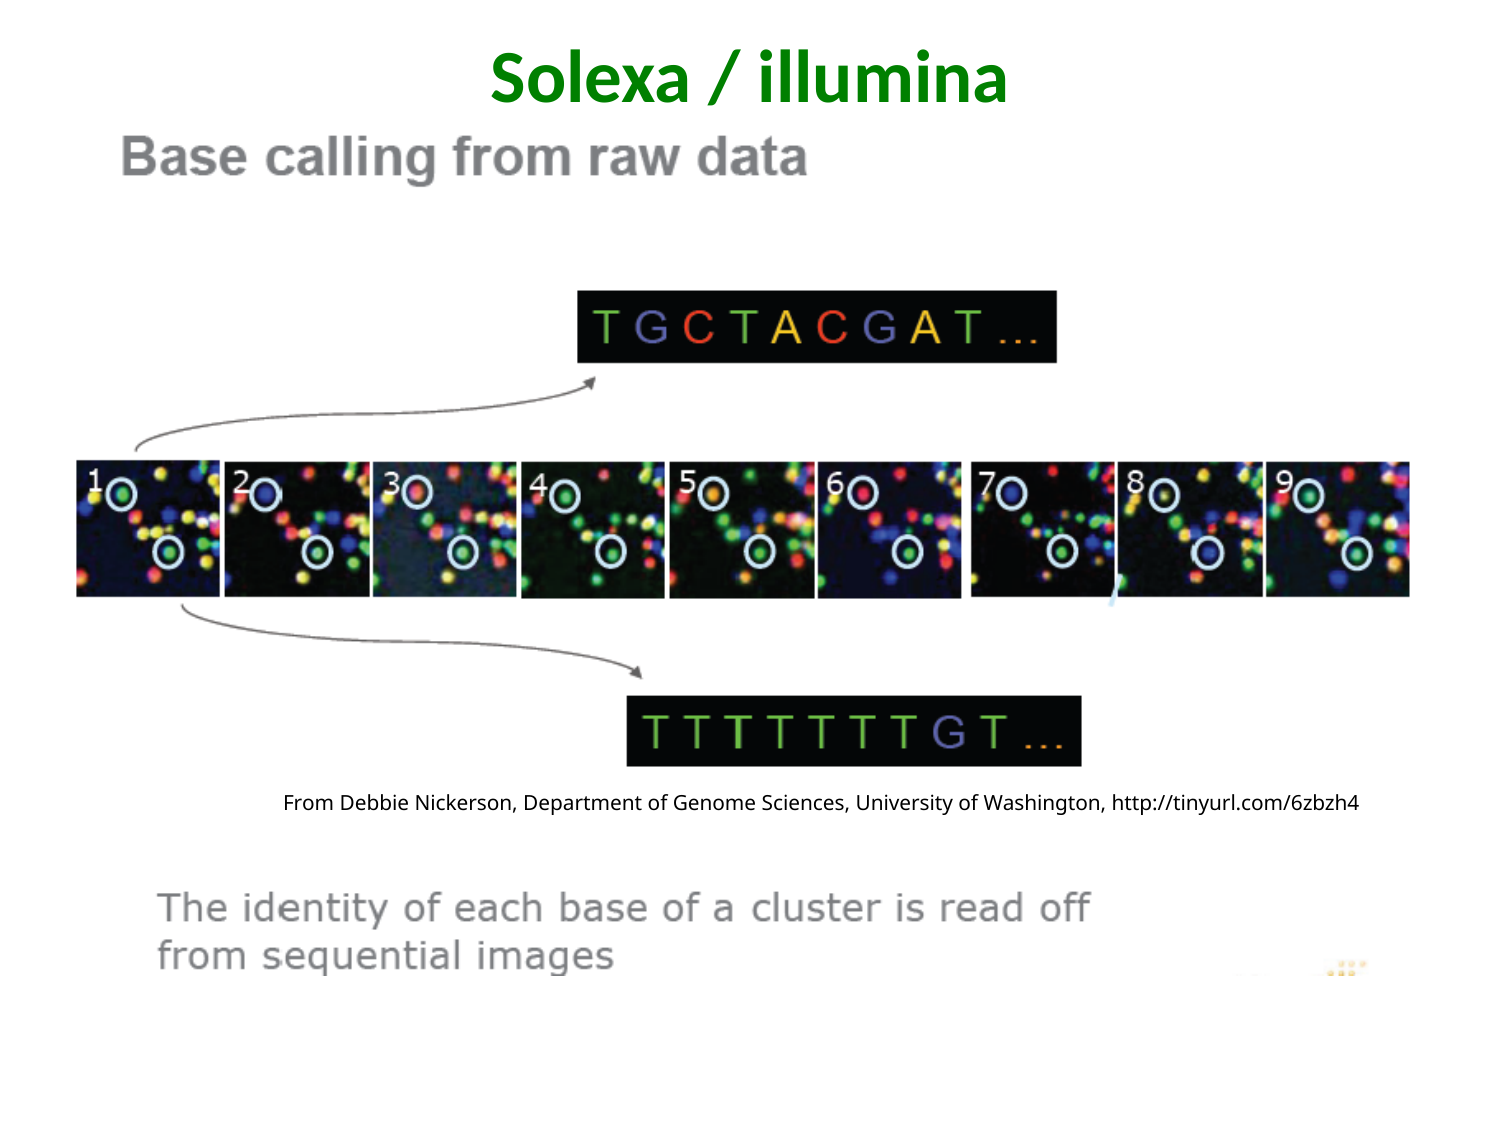

Solexa / illumina
From Debbie Nickerson, Department of Genome Sciences, University of Washington, http://tinyurl.com/6zbzh4